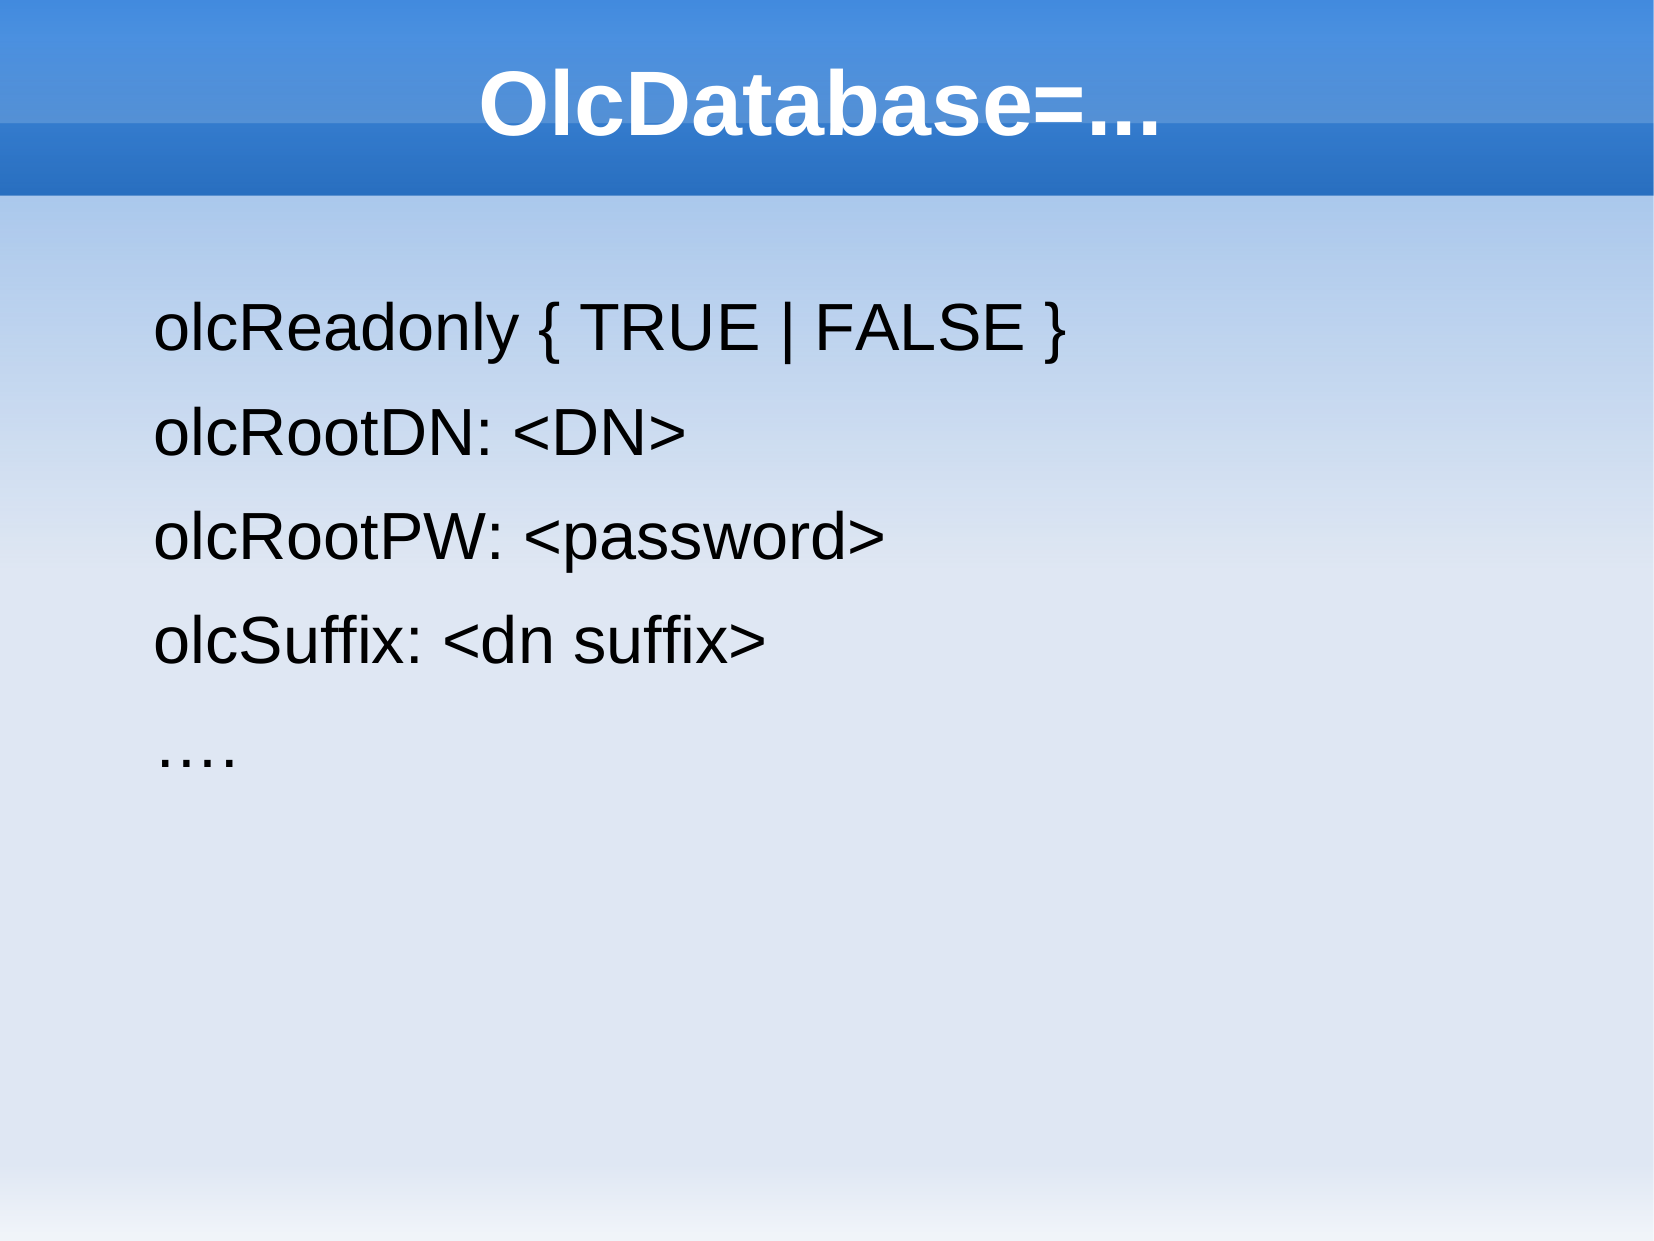

# OlcDatabase=...
olcReadonly { TRUE | FALSE }
olcRootDN: <DN>
olcRootPW: <password>
olcSuffix: <dn suffix>
….